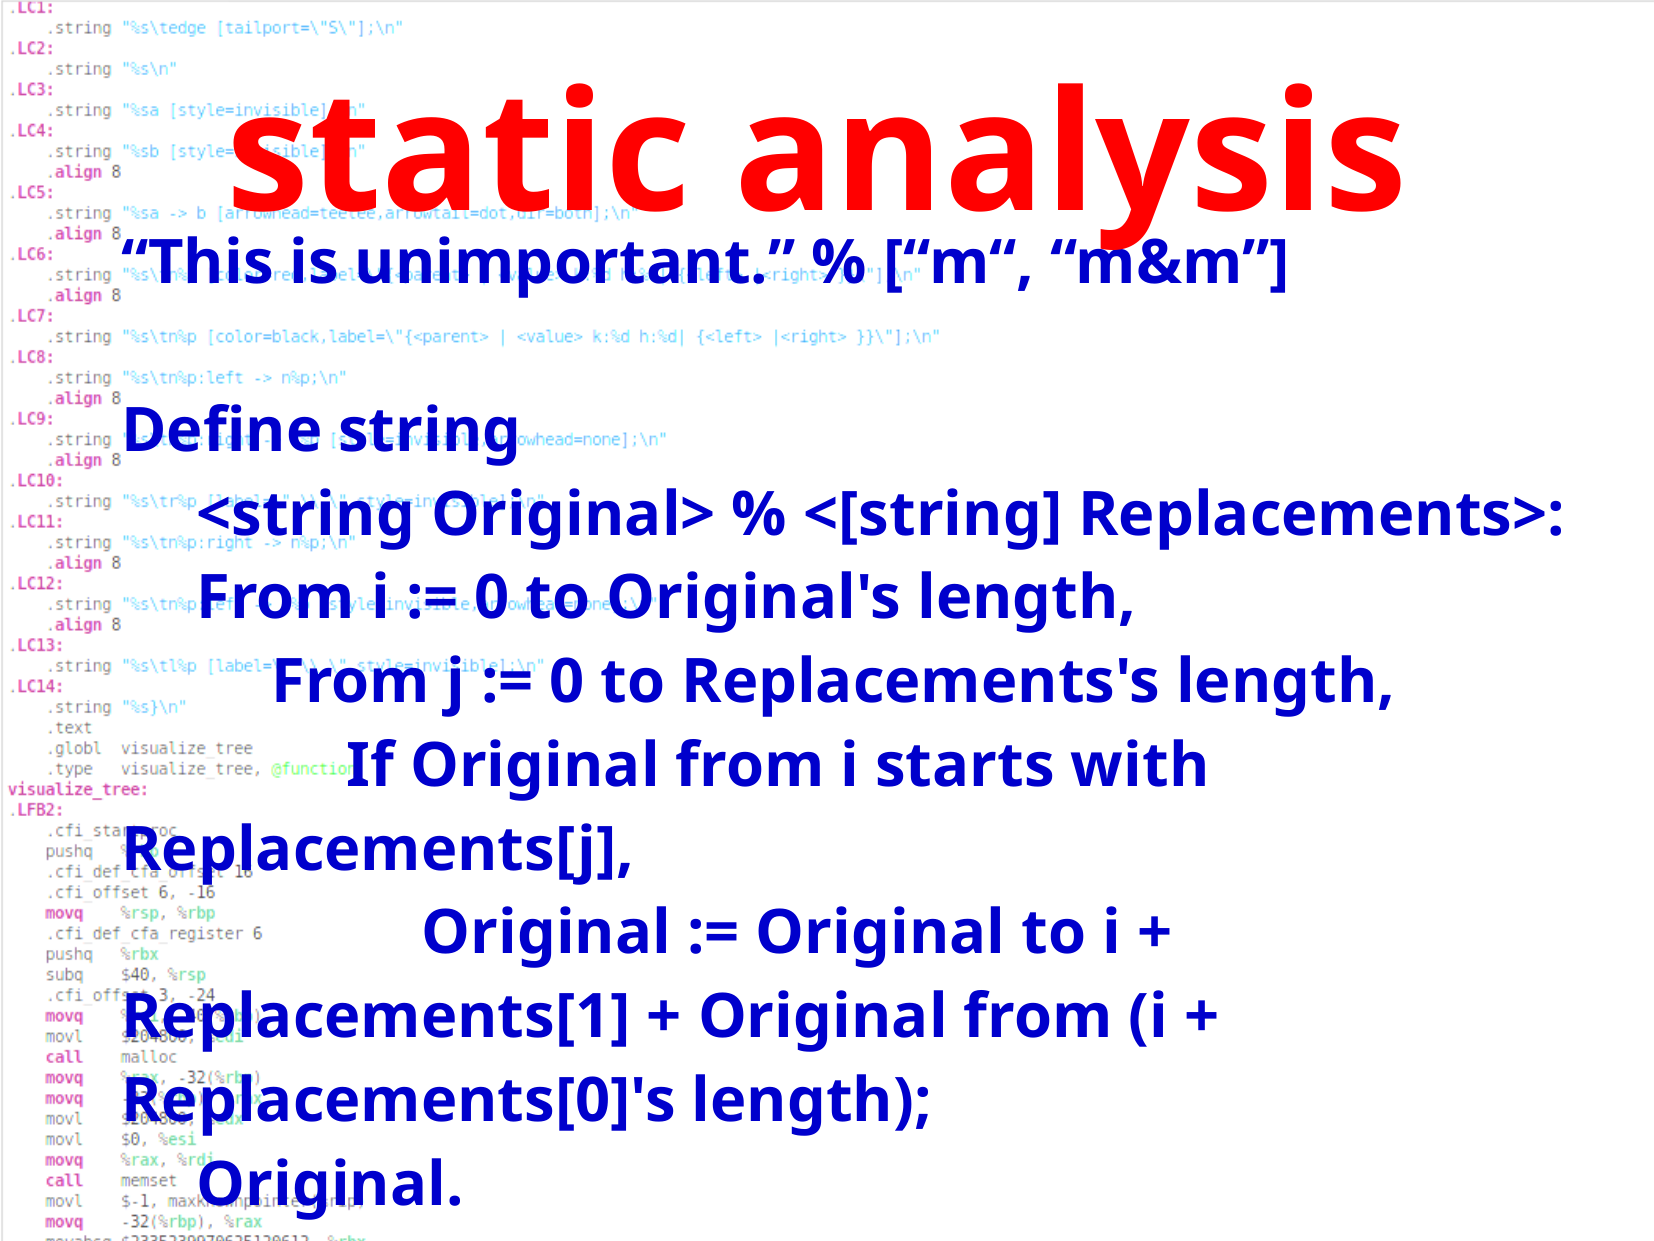

static analysis
“This is unimportant.” % [“m“, “m&m”]
Define string
	<string Original> % <[string] Replacements>:
	From i := 0 to Original's length,
		From j := 0 to Replacements's length,
			If Original from i starts with Replacements[j],
				Original := Original to i + Replacements[1] + Original from (i + Replacements[0]'s length);
	Original.